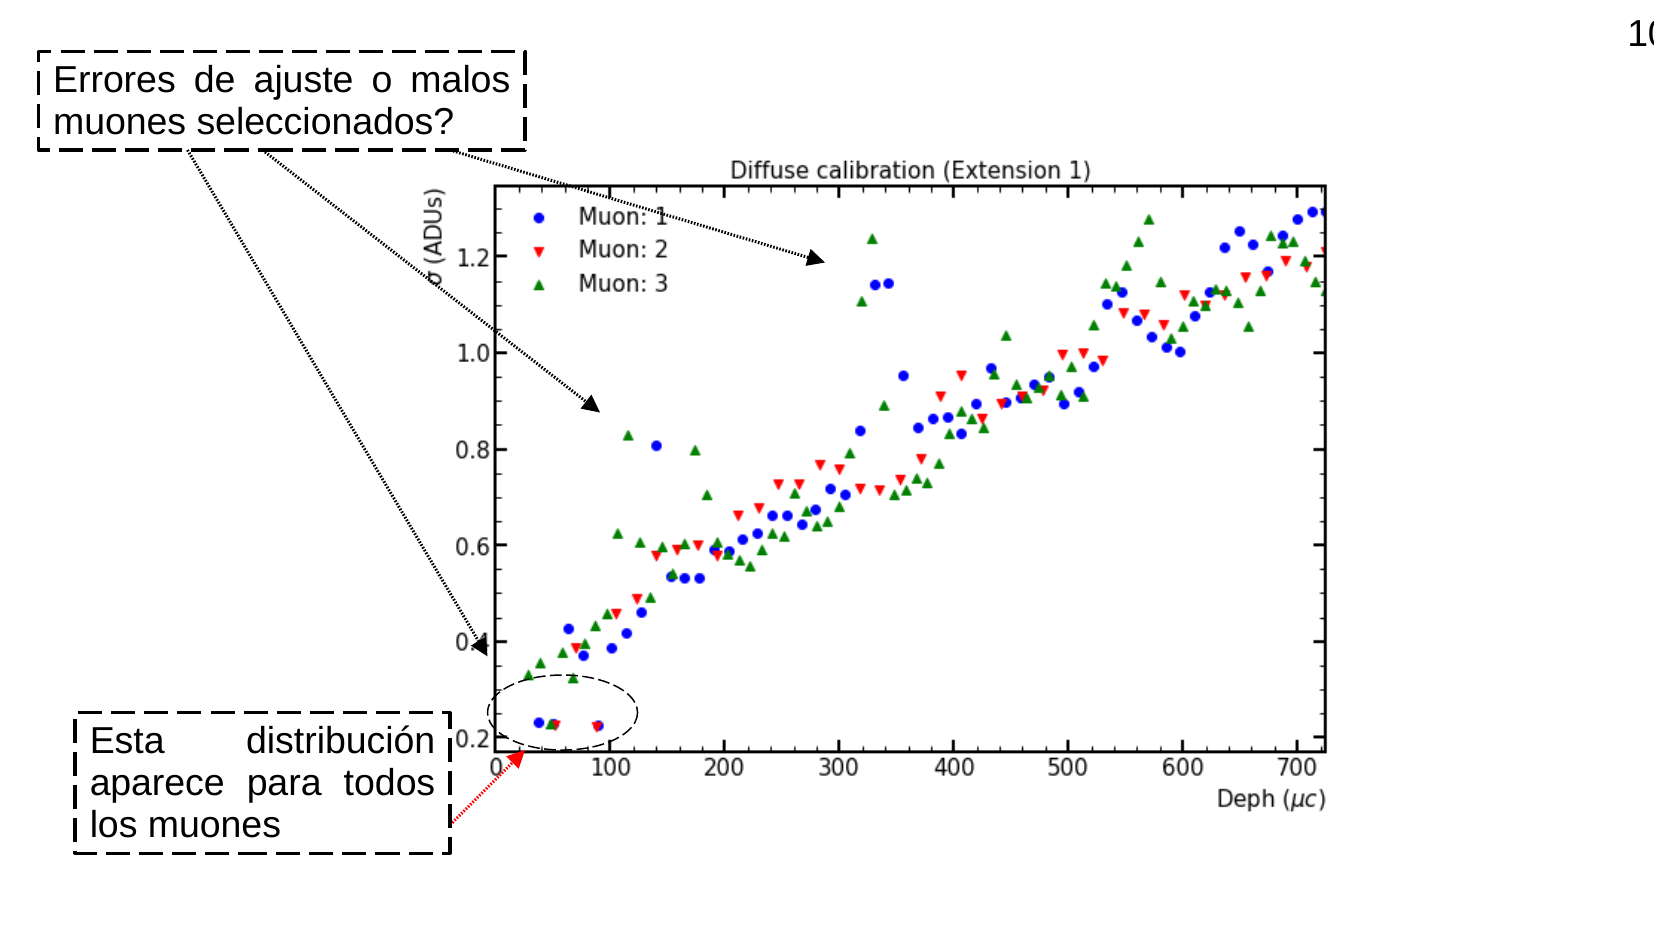

Errores de ajuste o malos muones seleccionados?
Esta distribución aparece para todos los muones